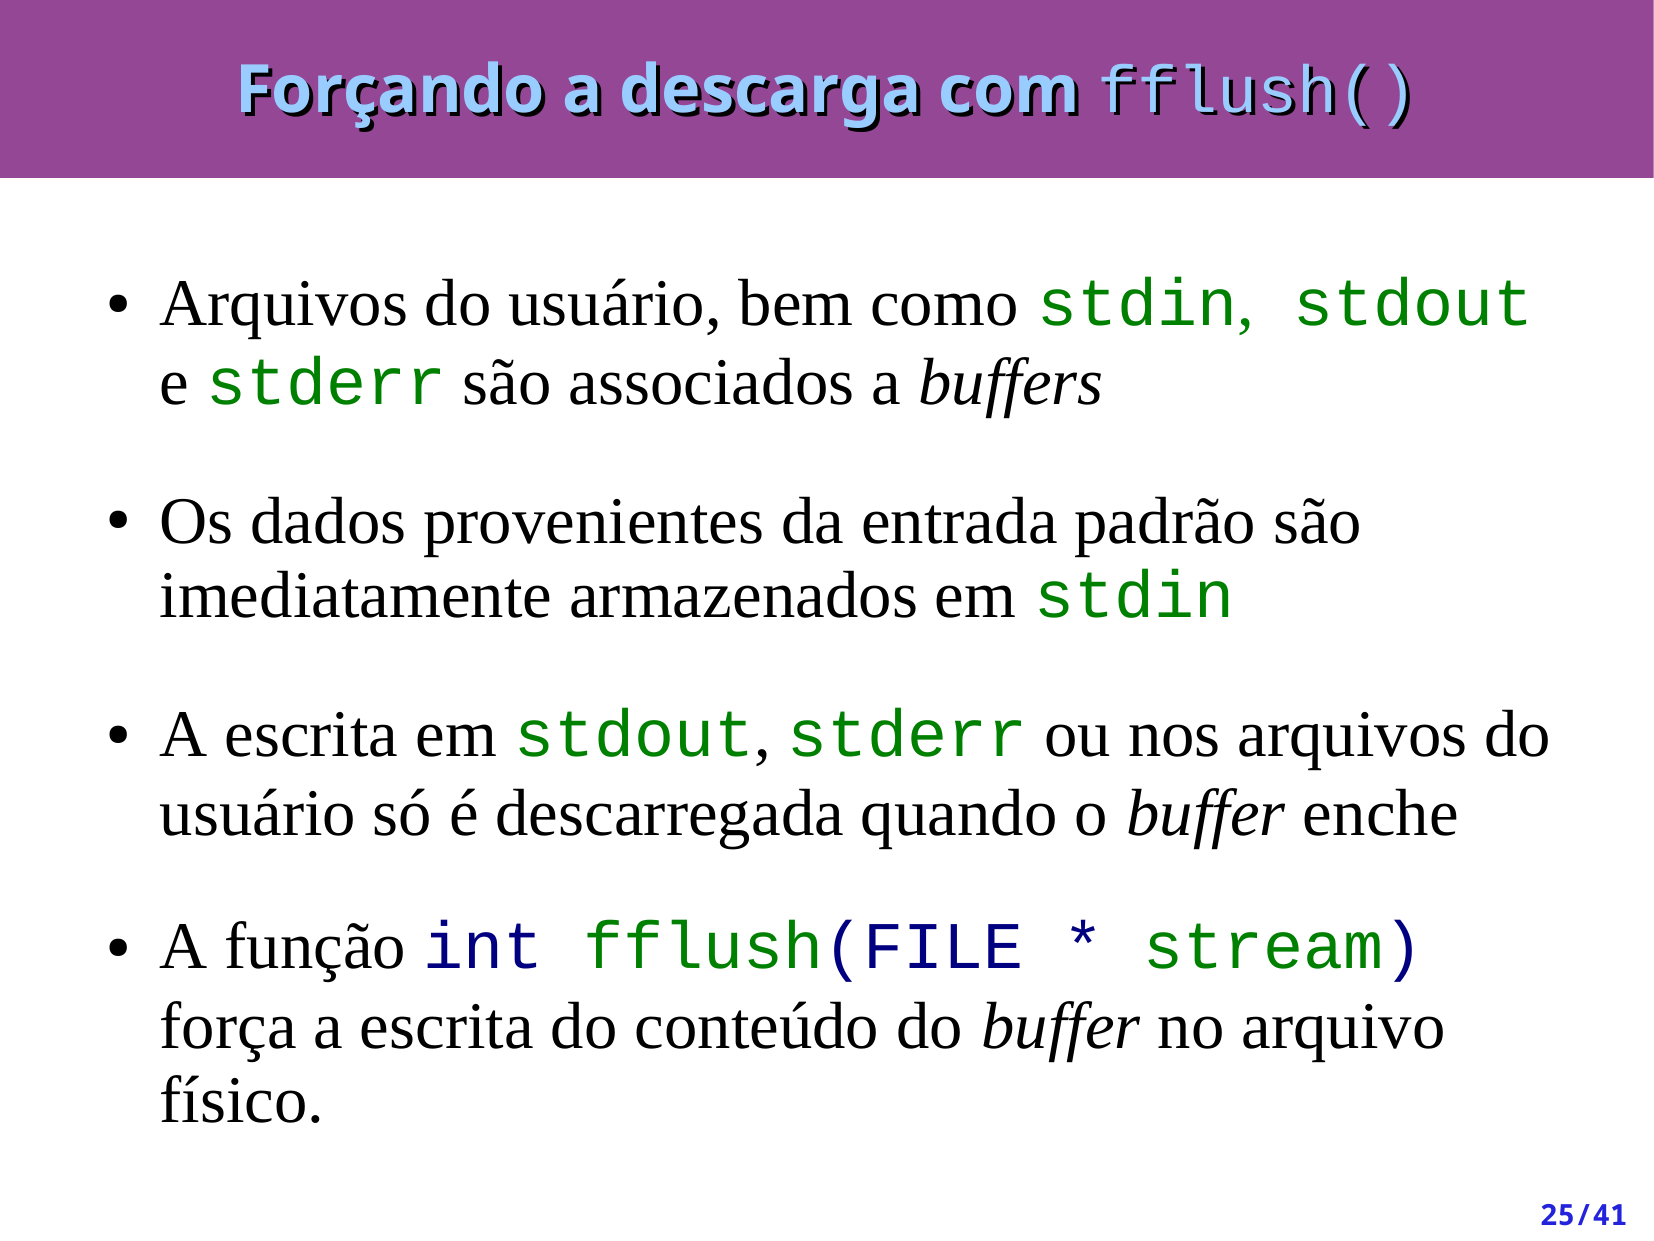

# Forçando a descarga com fflush()
Arquivos do usuário, bem como stdin, stdout e stderr são associados a buffers
Os dados provenientes da entrada padrão são imediatamente armazenados em stdin
A escrita em stdout, stderr ou nos arquivos do usuário só é descarregada quando o buffer enche
A função int fflush(FILE * stream) força a escrita do conteúdo do buffer no arquivo físico.
25